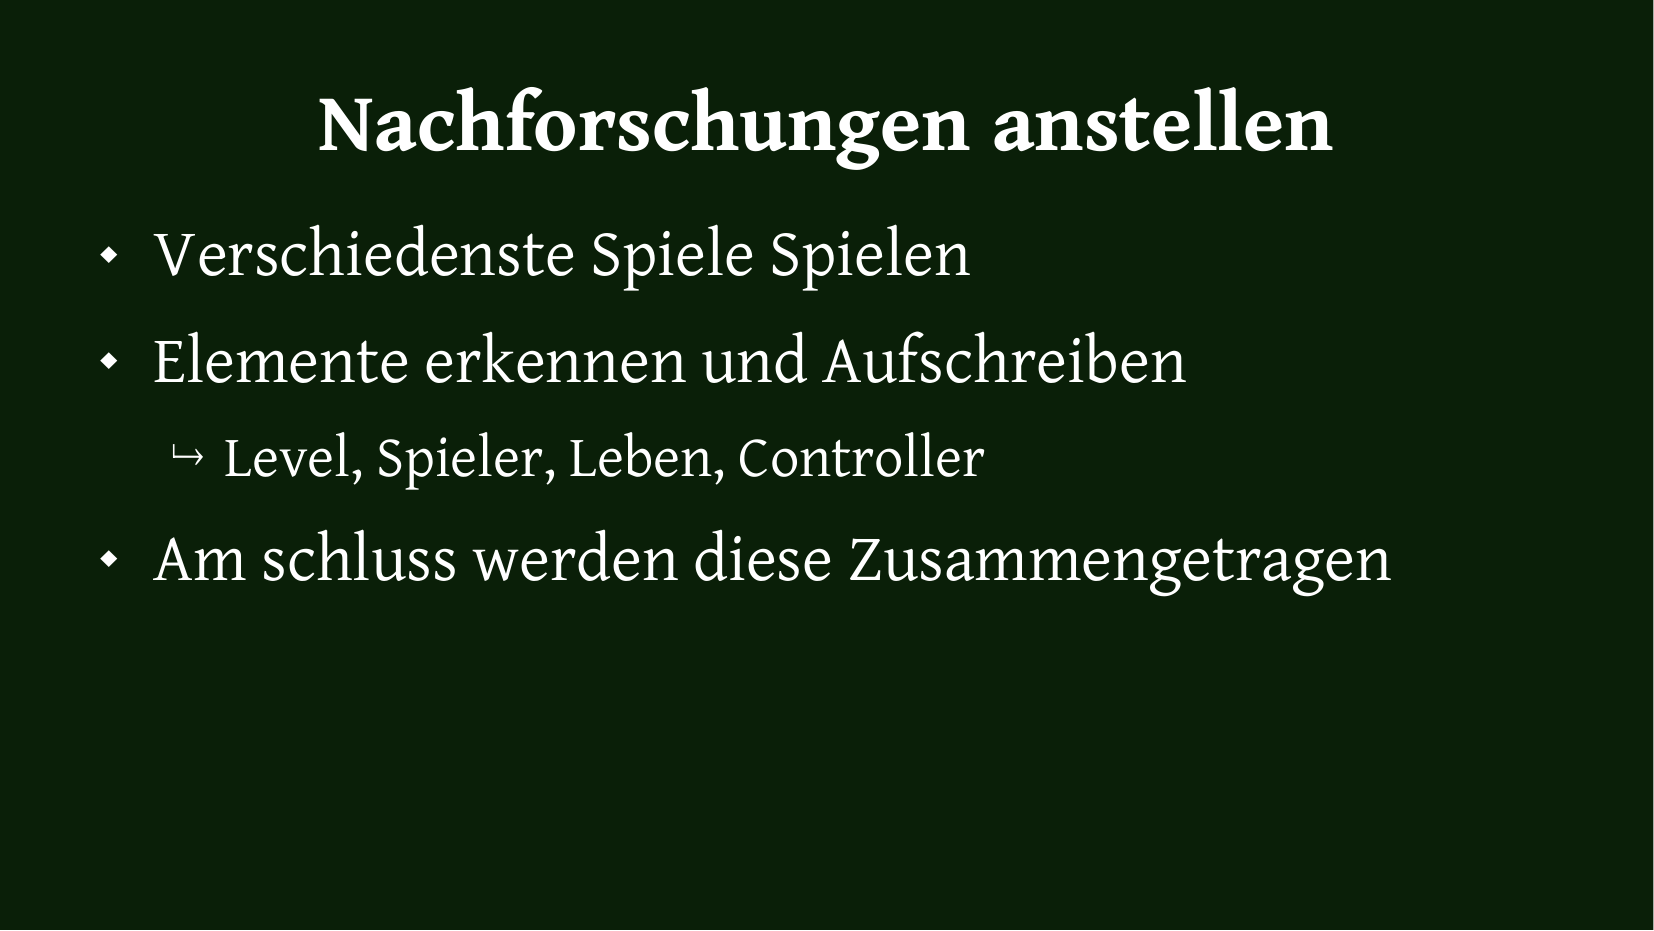

# Nachforschungen anstellen
Verschiedenste Spiele Spielen
Elemente erkennen und Aufschreiben
Level, Spieler, Leben, Controller
Am schluss werden diese Zusammengetragen